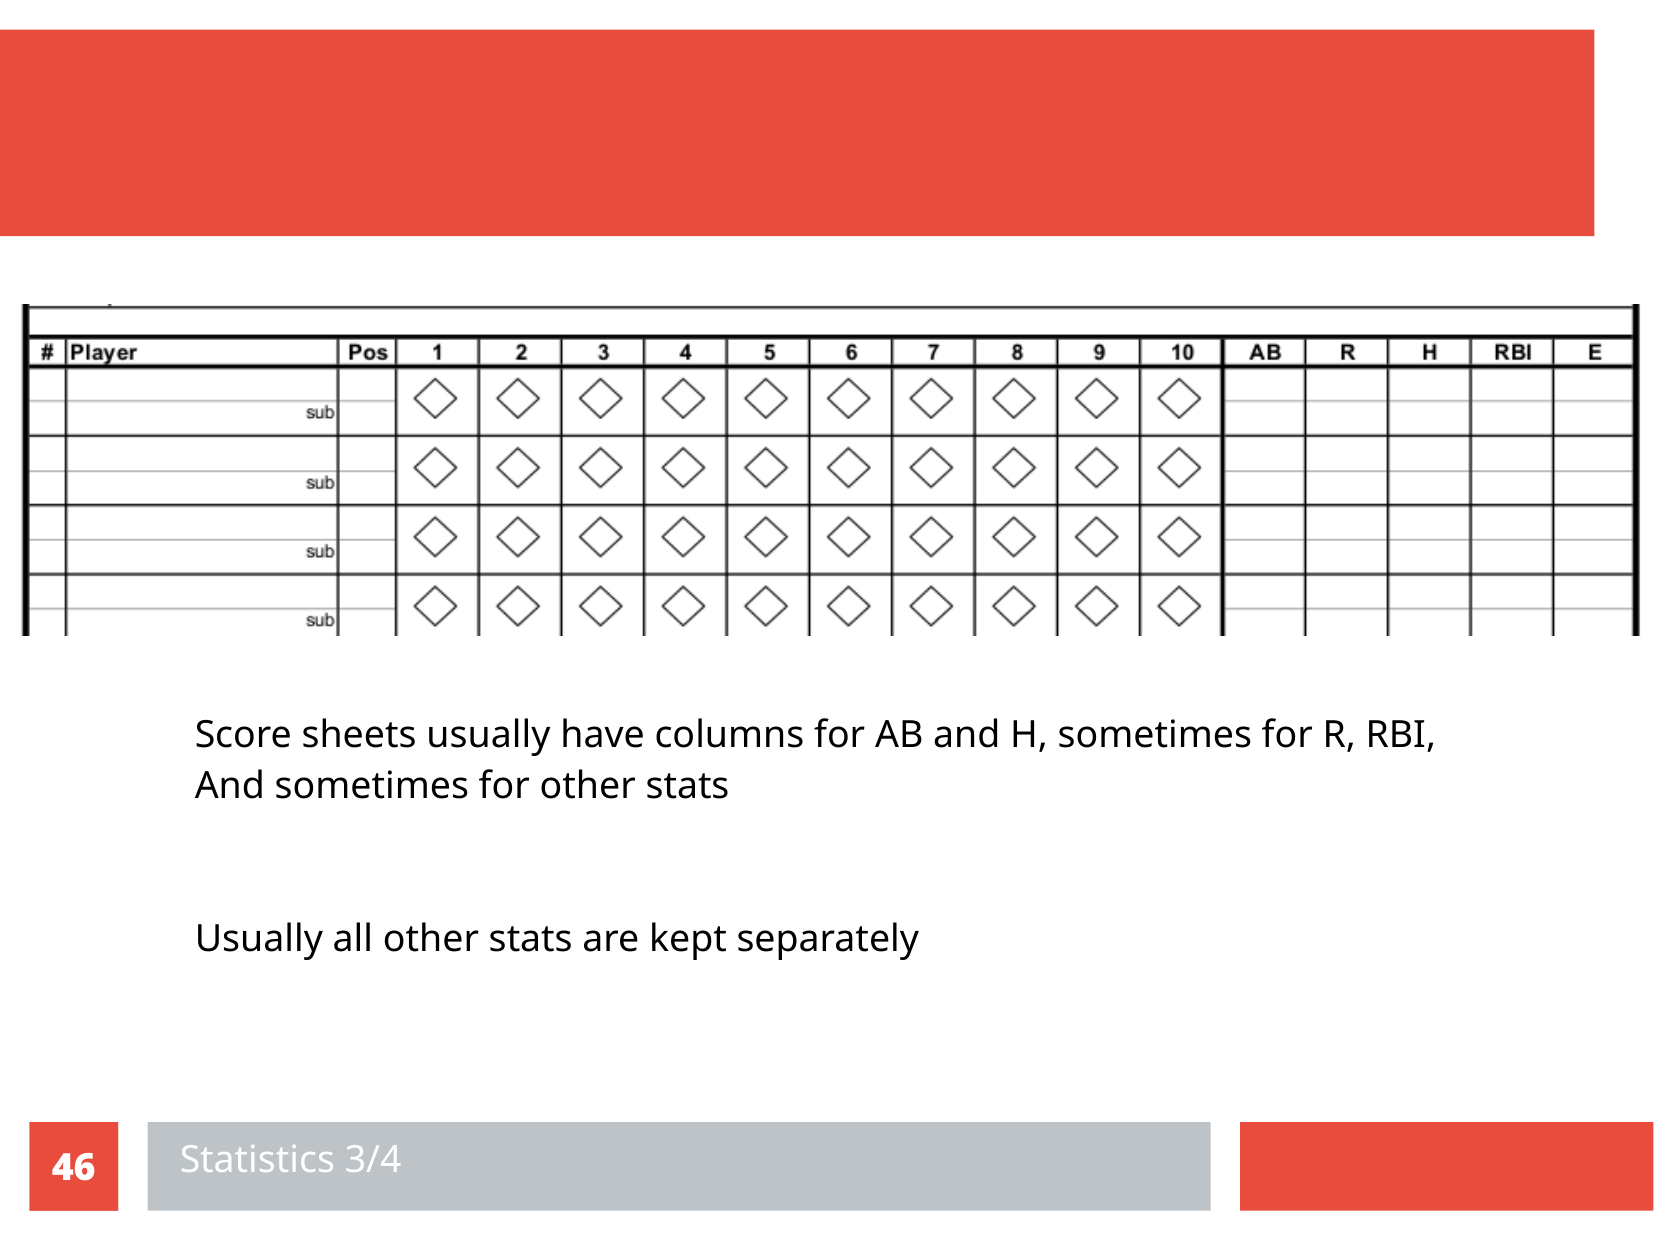

#
Score sheets usually have columns for AB and H, sometimes for R, RBI,
And sometimes for other stats
Usually all other stats are kept separately
46
Statistics 3/4